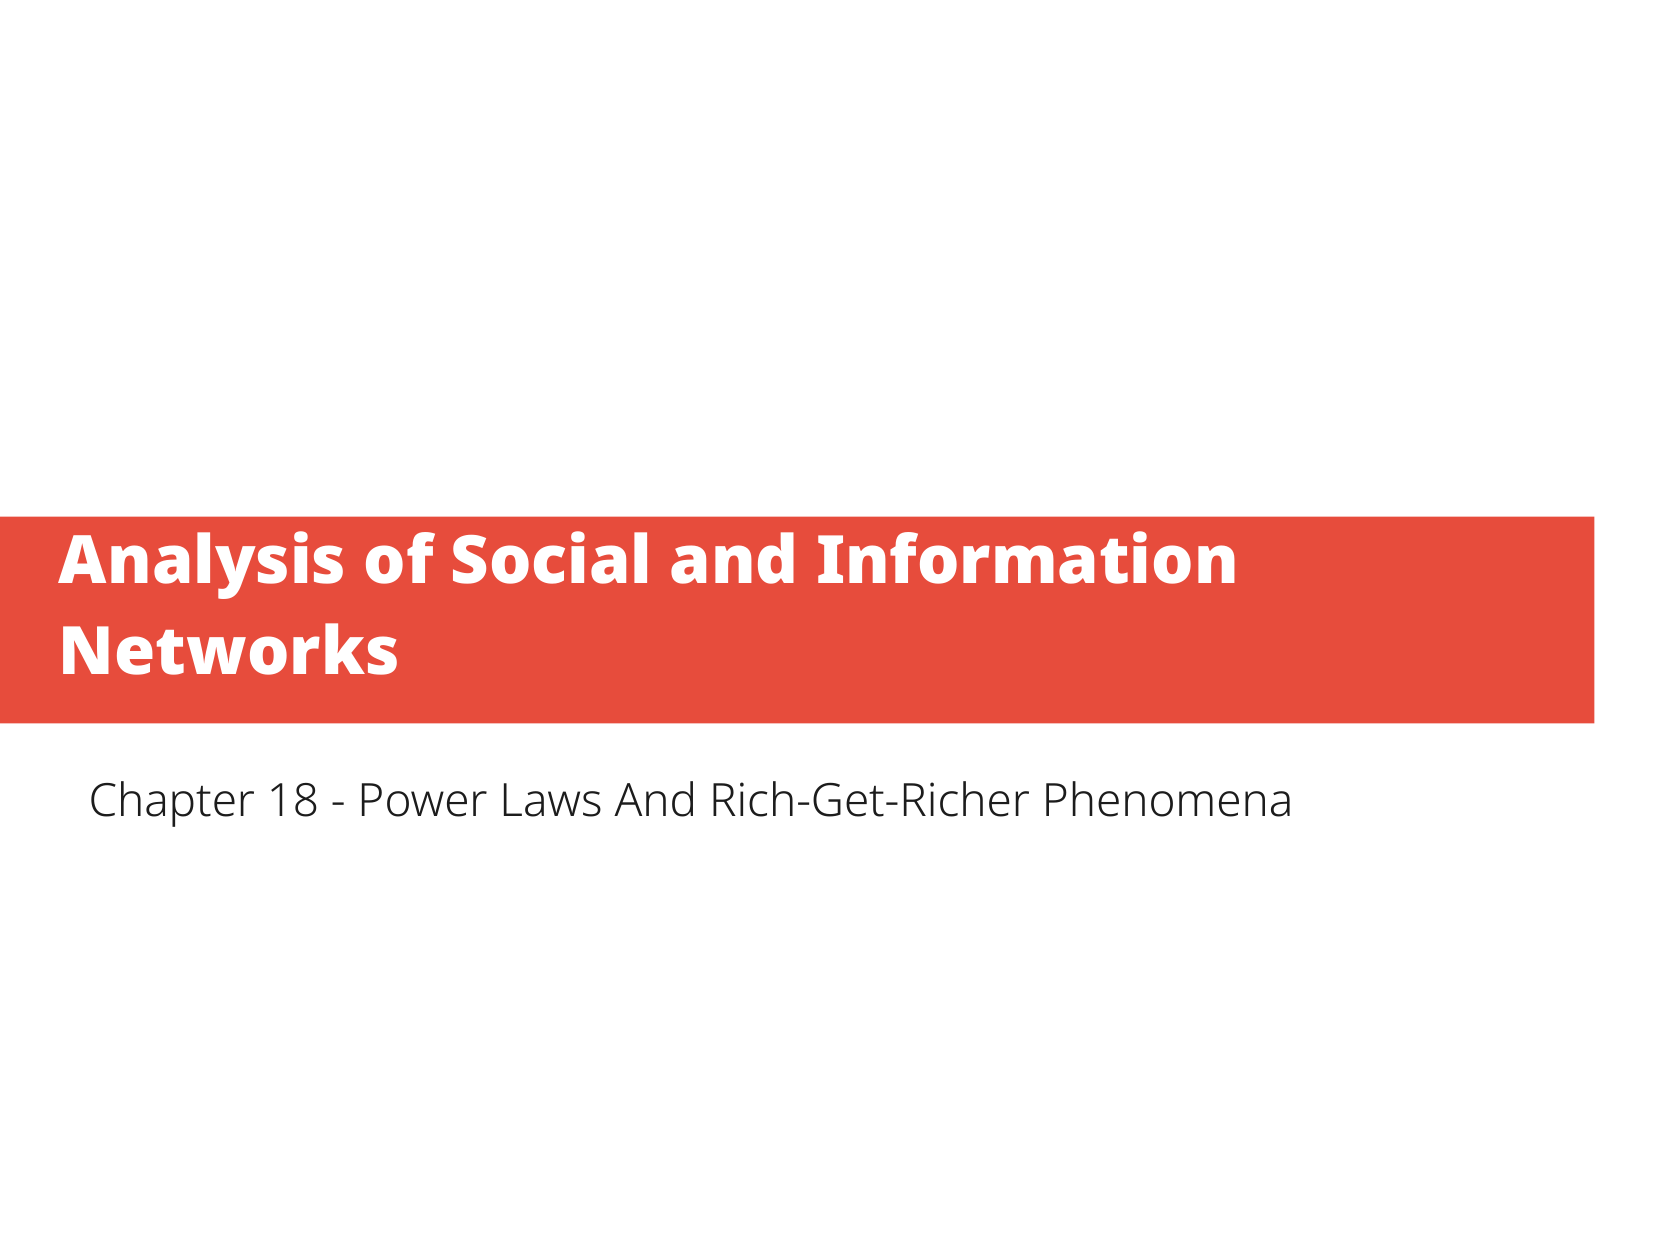

# Analysis of Social and Information Networks
Chapter 18 - Power Laws And Rich-Get-Richer Phenomena